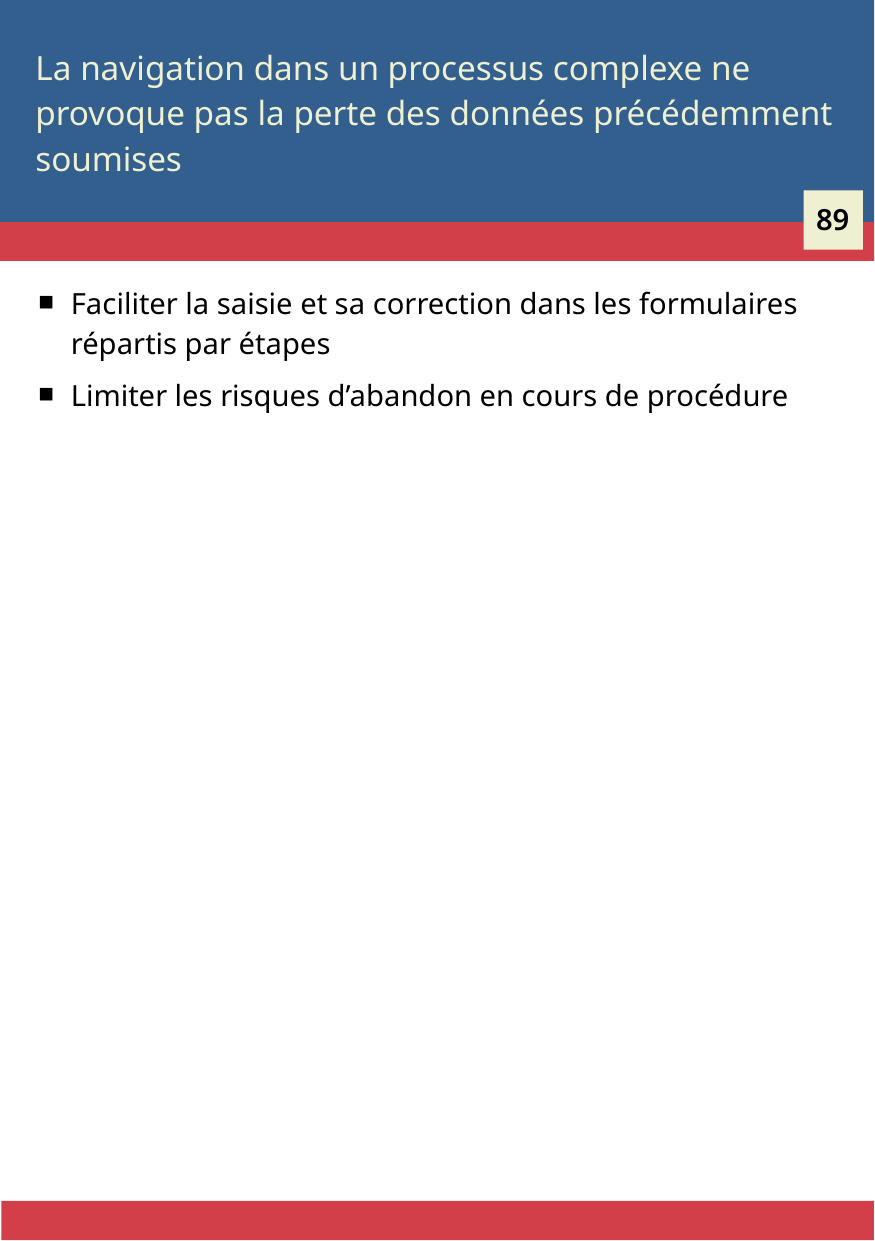

# La navigation dans un processus complexe ne provoque pas la perte des données précédemment soumises
89
Faciliter la saisie et sa correction dans les formulaires répartis par étapes
Limiter les risques d’abandon en cours de procédure